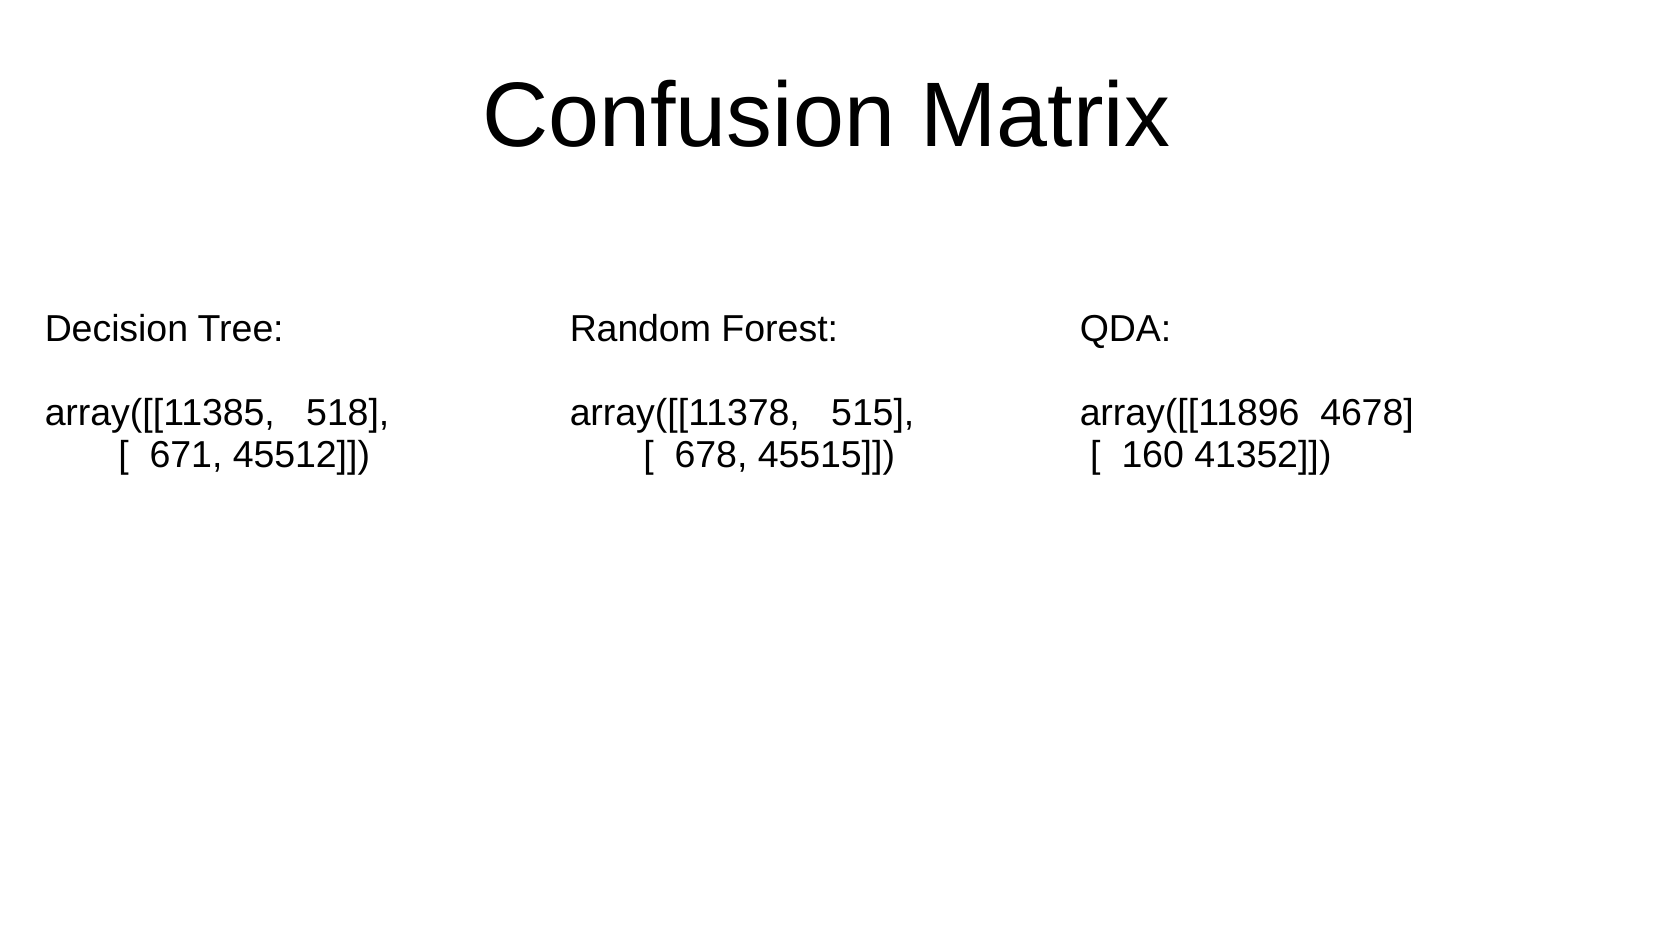

# Confusion Matrix
Decision Tree:
array([[11385, 518],
 [ 671, 45512]])
Random Forest:
array([[11378, 515],
 [ 678, 45515]])
QDA:
array([[11896 4678]
 [ 160 41352]])